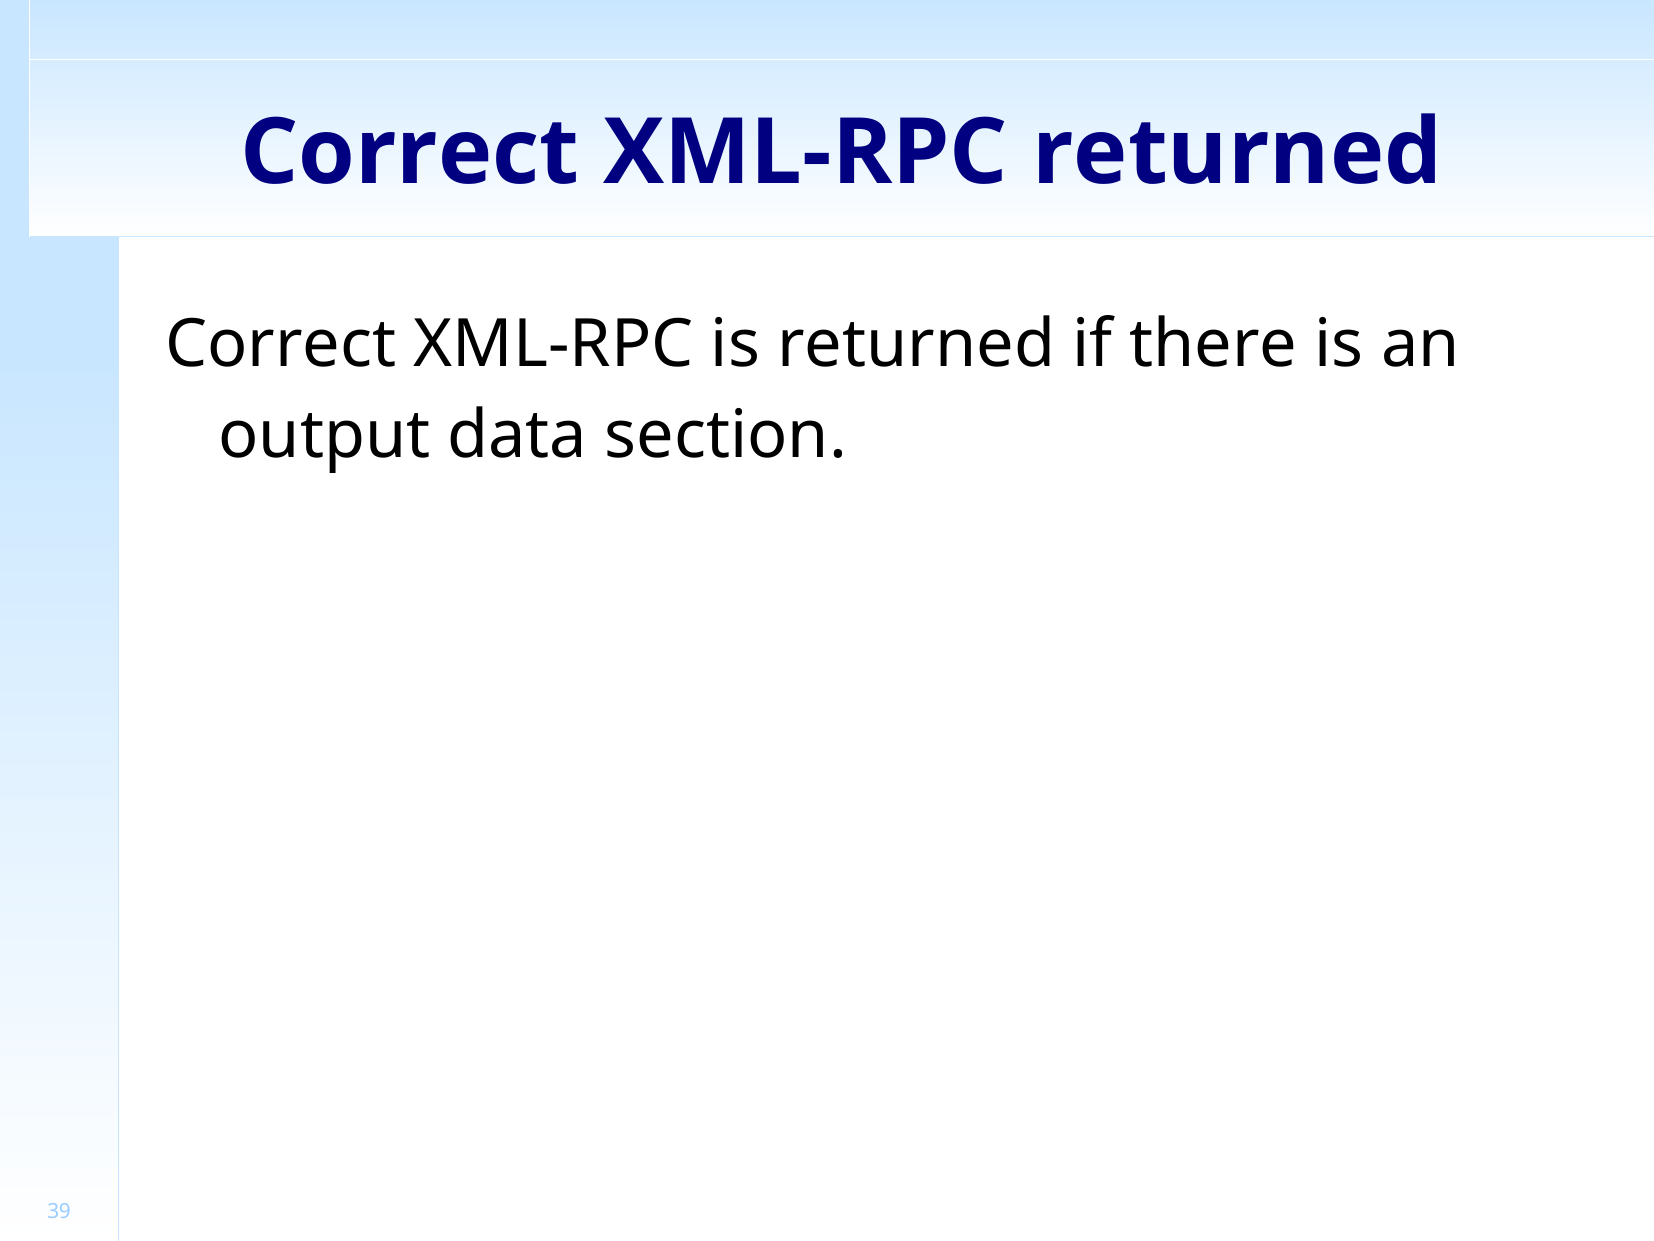

# Correct XML-RPC returned
Correct XML-RPC is returned if there is an output data section.